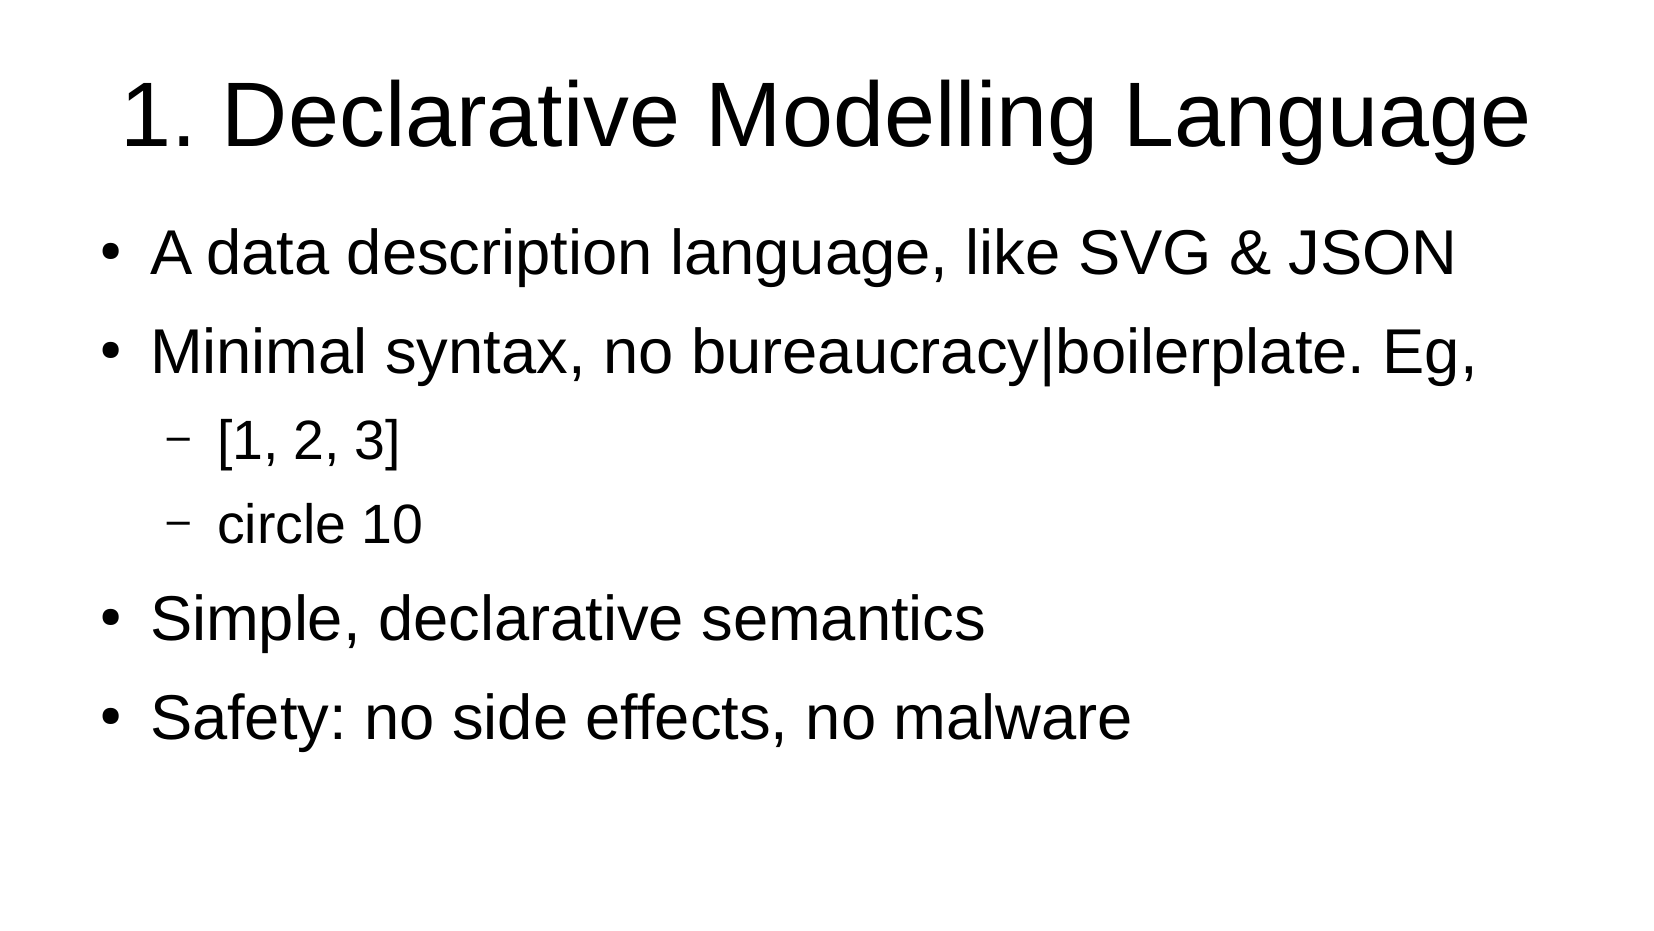

# 1. Declarative Modelling Language
A data description language, like SVG & JSON
Minimal syntax, no bureaucracy|boilerplate. Eg,
[1, 2, 3]
circle 10
Simple, declarative semantics
Safety: no side effects, no malware